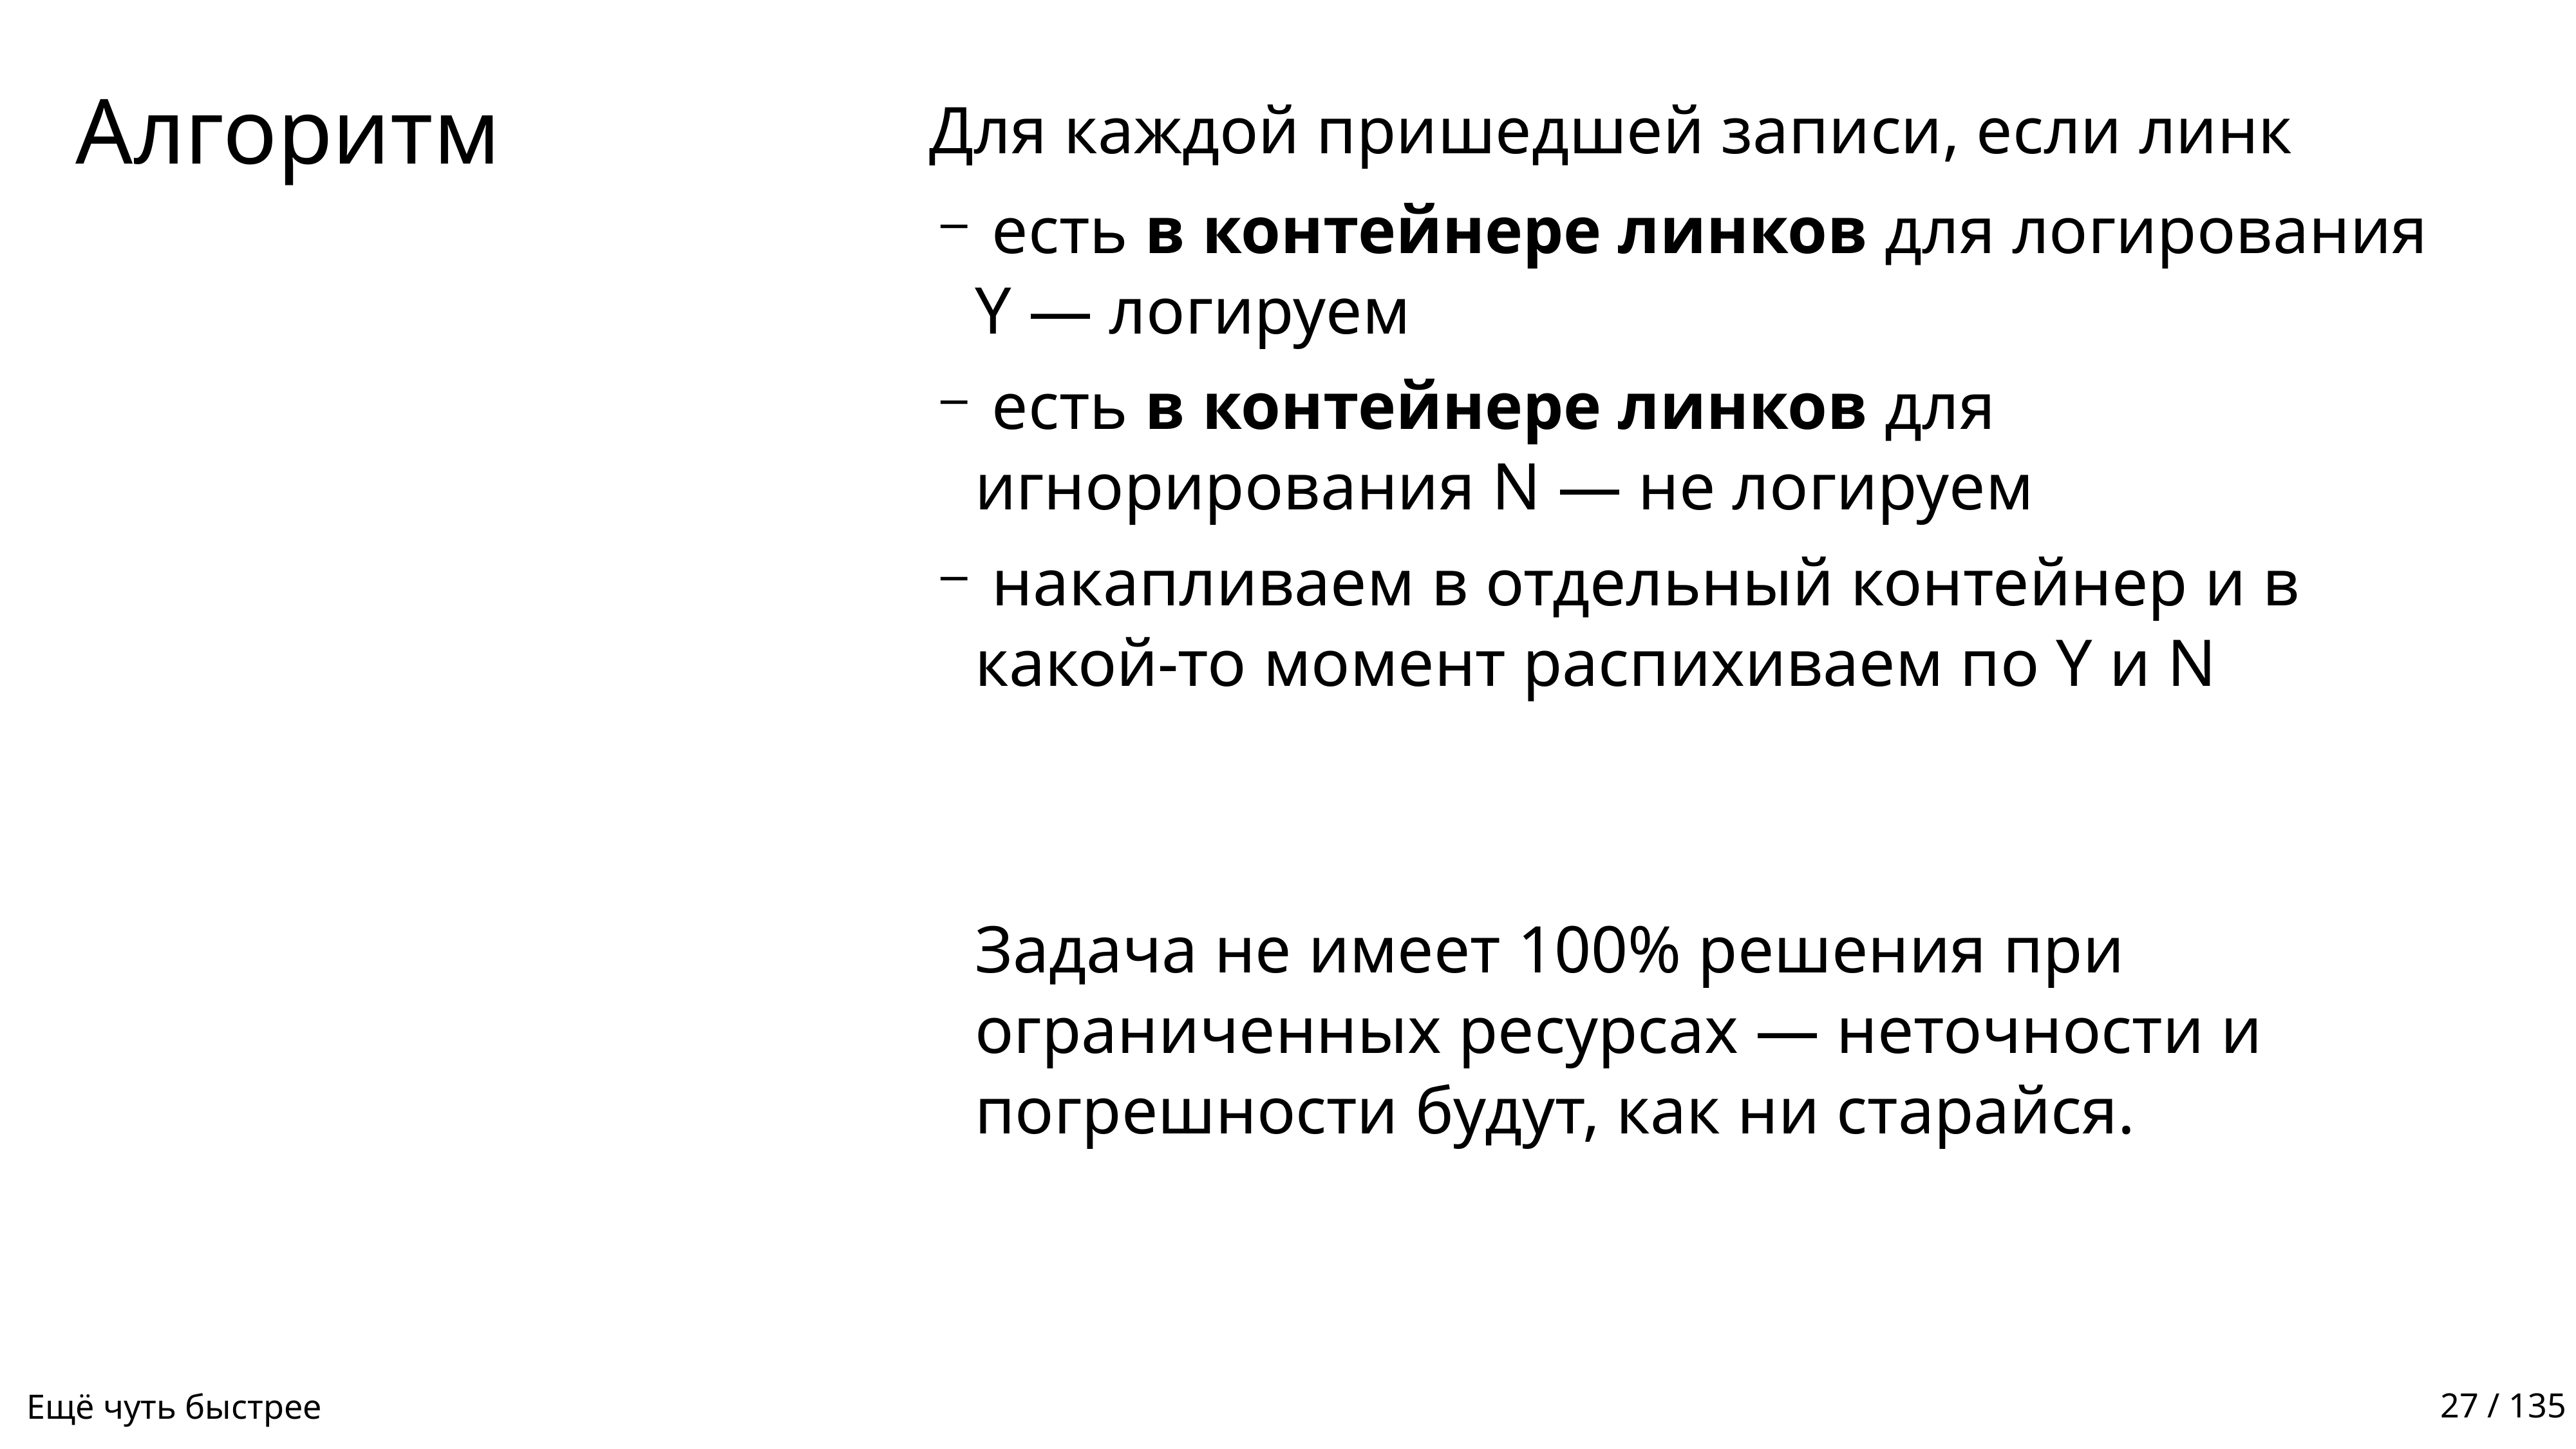

# Алгоритм
Для каждой пришедшей записи, если линк
 есть в контейнере линков для логирования Y — логируем
 есть в контейнере линков для игнорирования N — не логируем
 накапливаем в отдельный контейнер и в какой-то момент распихиваем по Y и N
Задача не имеет 100% решения при ограниченных ресурсах — неточности и погрешности будут, как ни старайся.
Ещё чуть быстрее